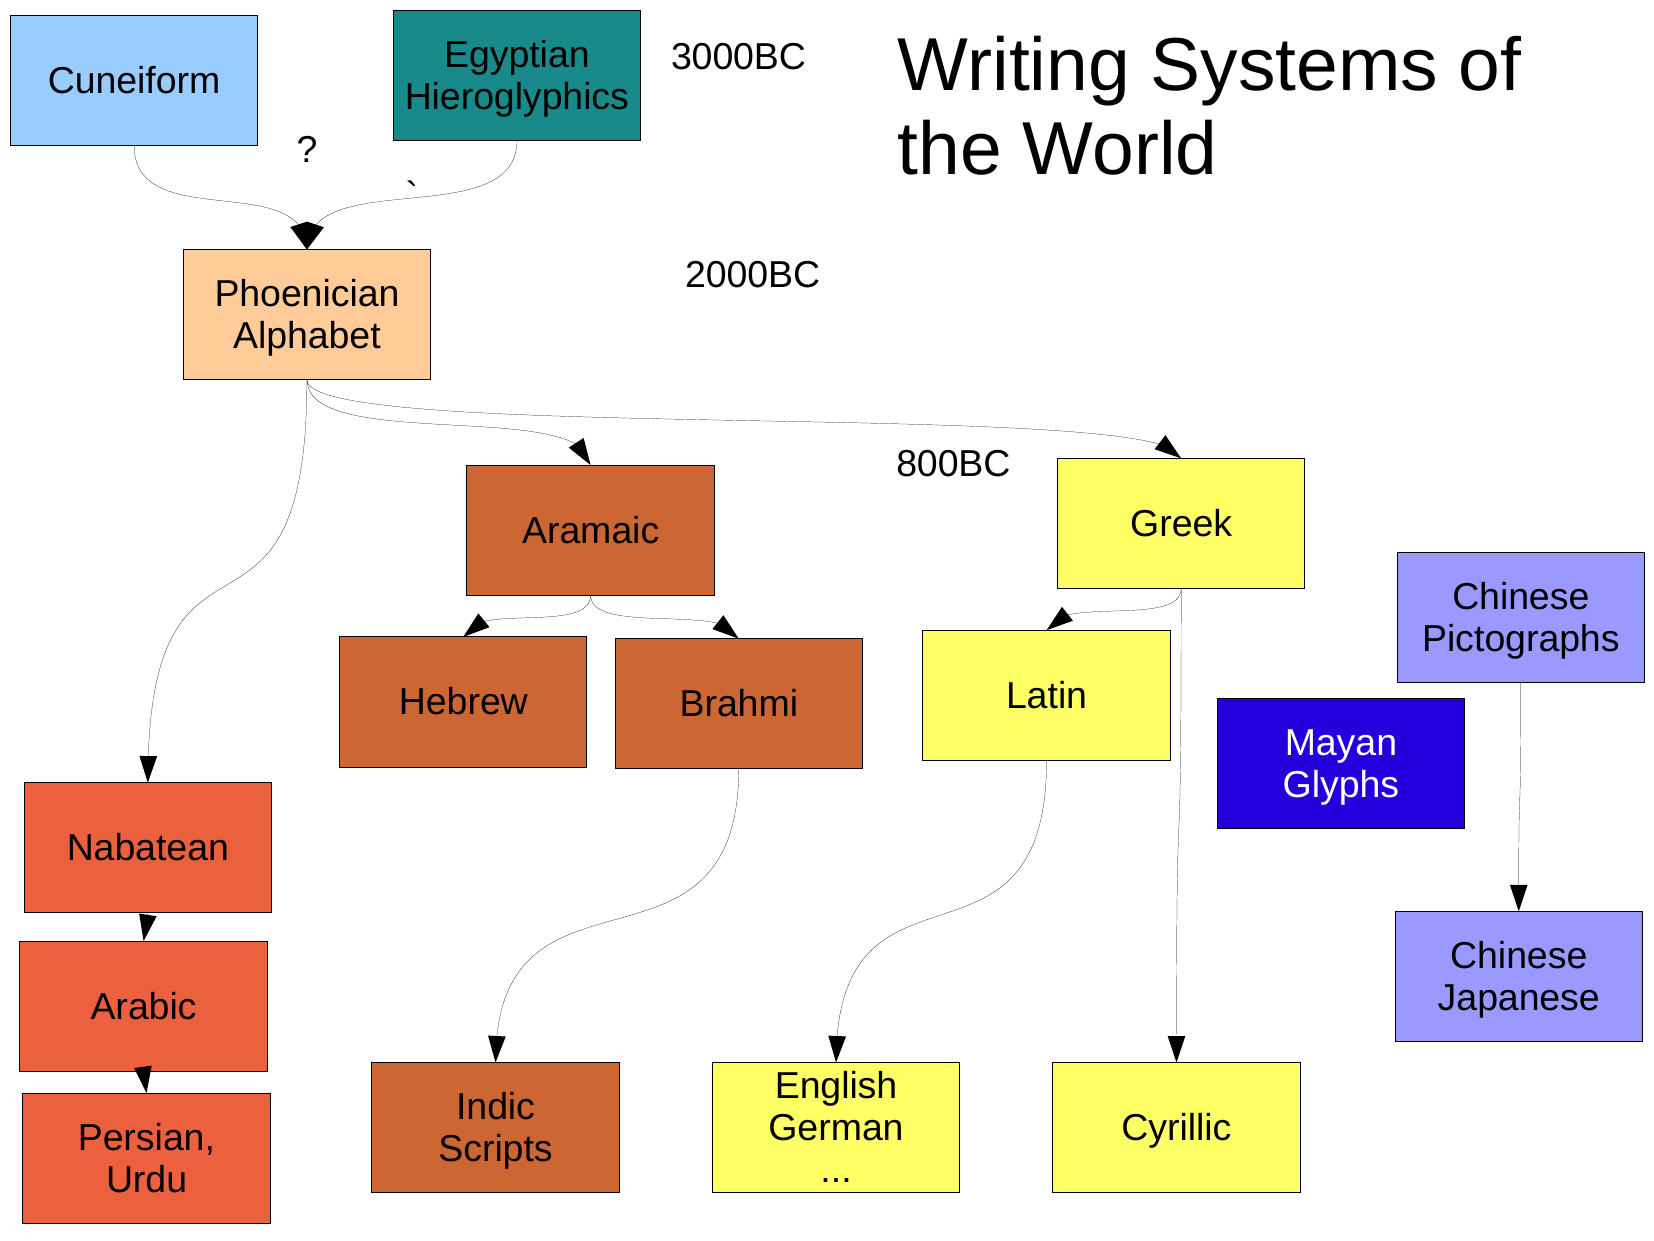

Egyptian
Hieroglyphics
Writing Systems of the World
Cuneiform
3000BC
?
2000BC
Phoenician
Alphabet
800BC
Greek
Aramaic
Chinese
Pictographs
Latin
Hebrew
Brahmi
Mayan
Glyphs
Nabatean
Chinese
Japanese
Arabic
Indic
Scripts
English
German
...
Cyrillic
Persian,
Urdu